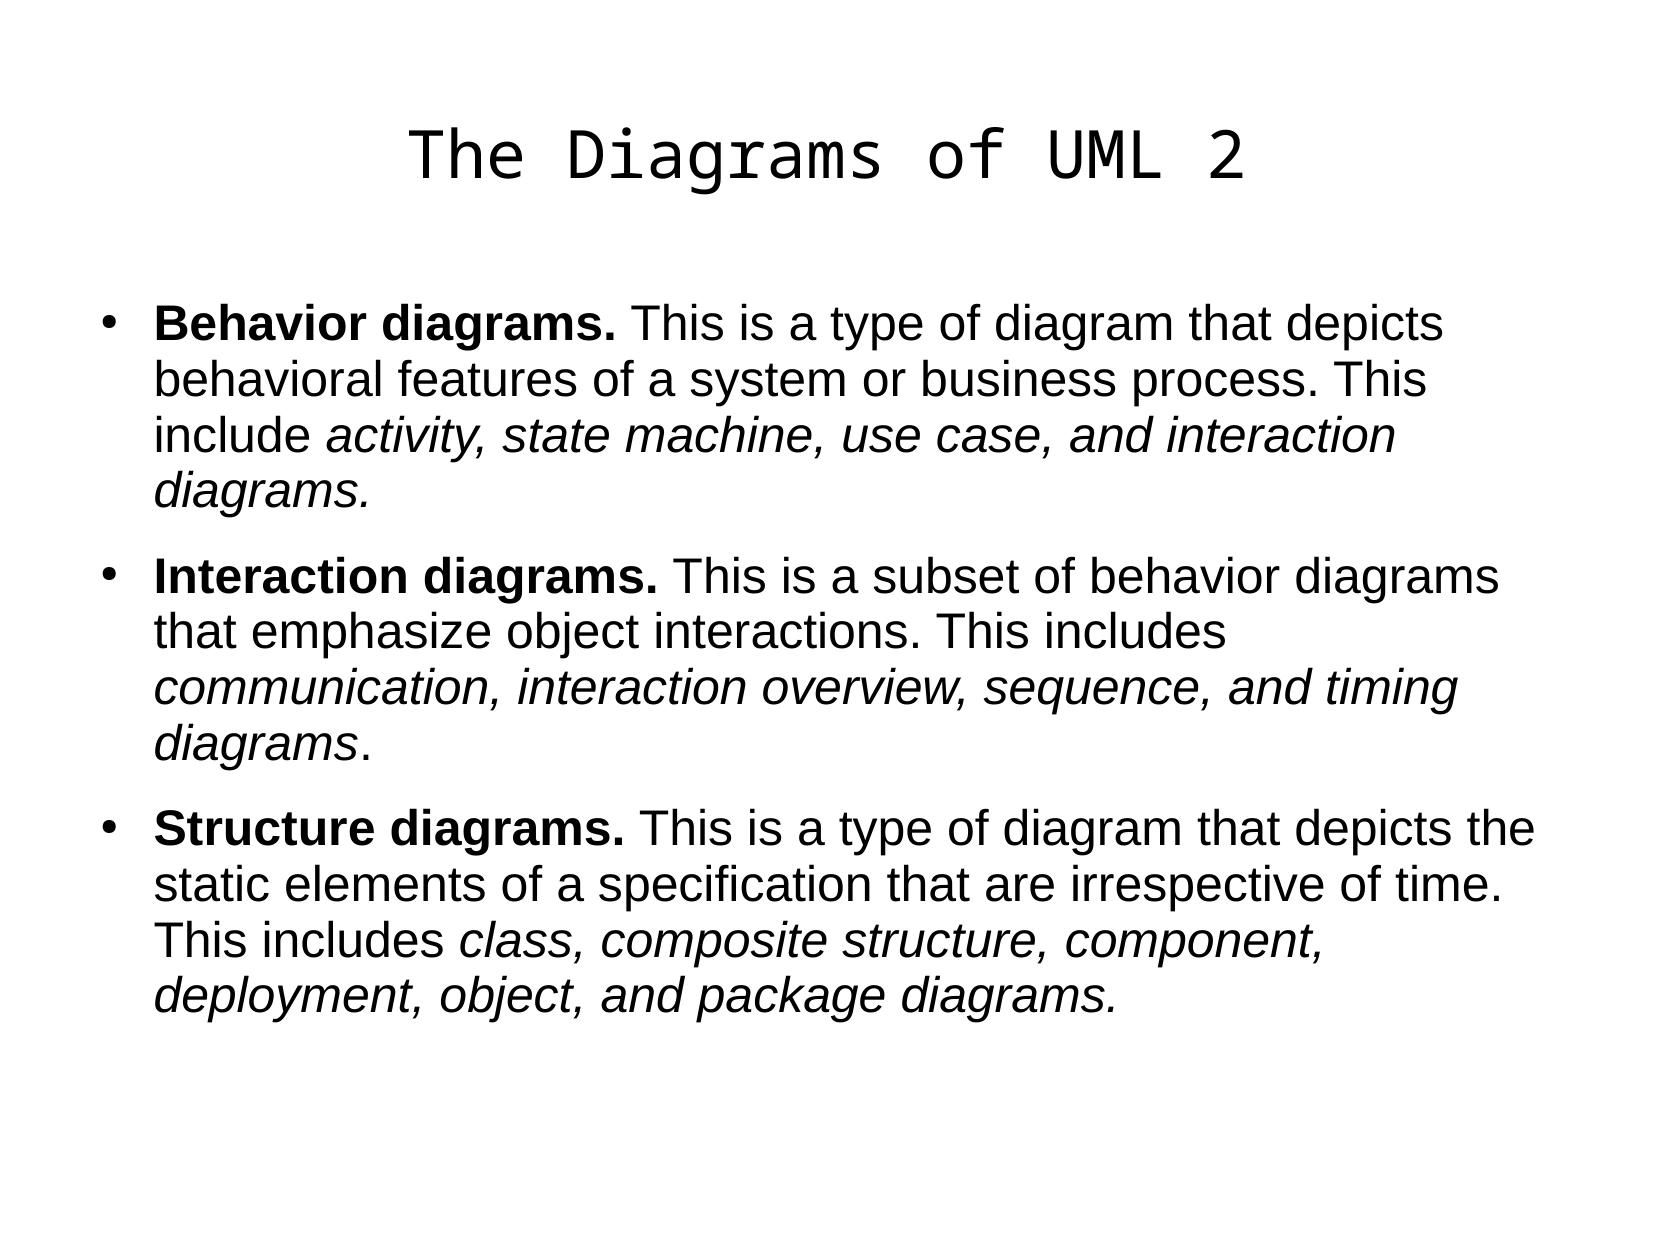

# The Diagrams of UML 2
Behavior diagrams. This is a type of diagram that depicts behavioral features of a system or business process. This include activity, state machine, use case, and interaction diagrams.
Interaction diagrams. This is a subset of behavior diagrams that emphasize object interactions. This includes communication, interaction overview, sequence, and timing diagrams.
Structure diagrams. This is a type of diagram that depicts the static elements of a specification that are irrespective of time. This includes class, composite structure, component, deployment, object, and package diagrams.